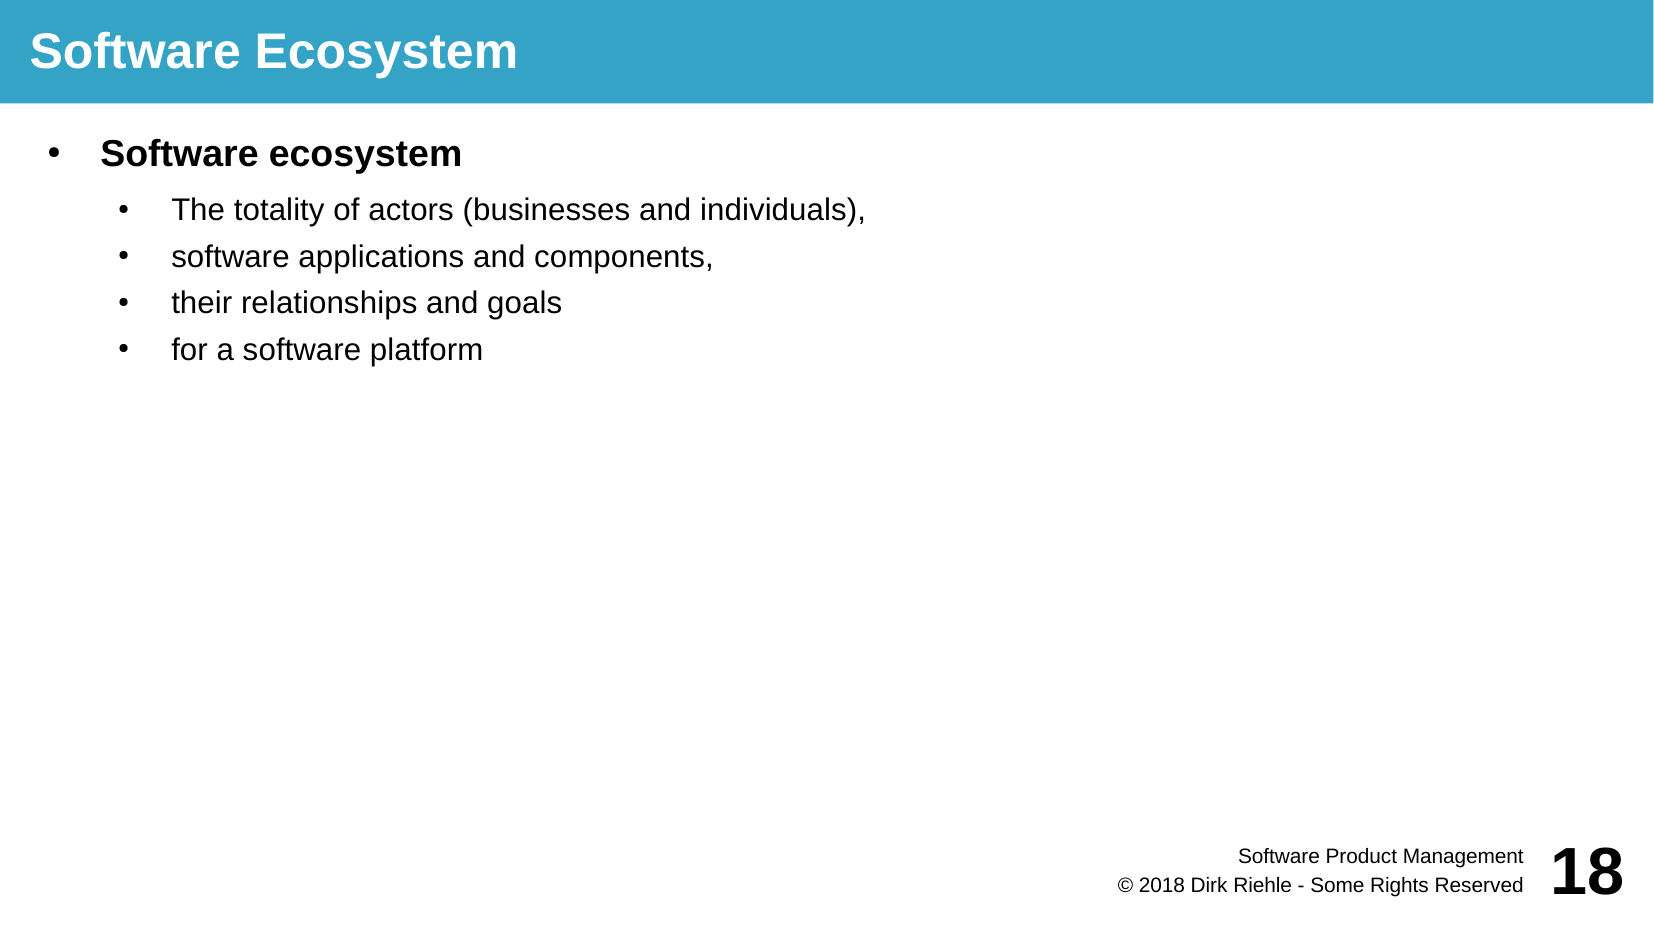

# Software Ecosystem
Software ecosystem
The totality of actors (businesses and individuals),
software applications and components,
their relationships and goals
for a software platform
Software Product Management
18
© 2018 Dirk Riehle - Some Rights Reserved